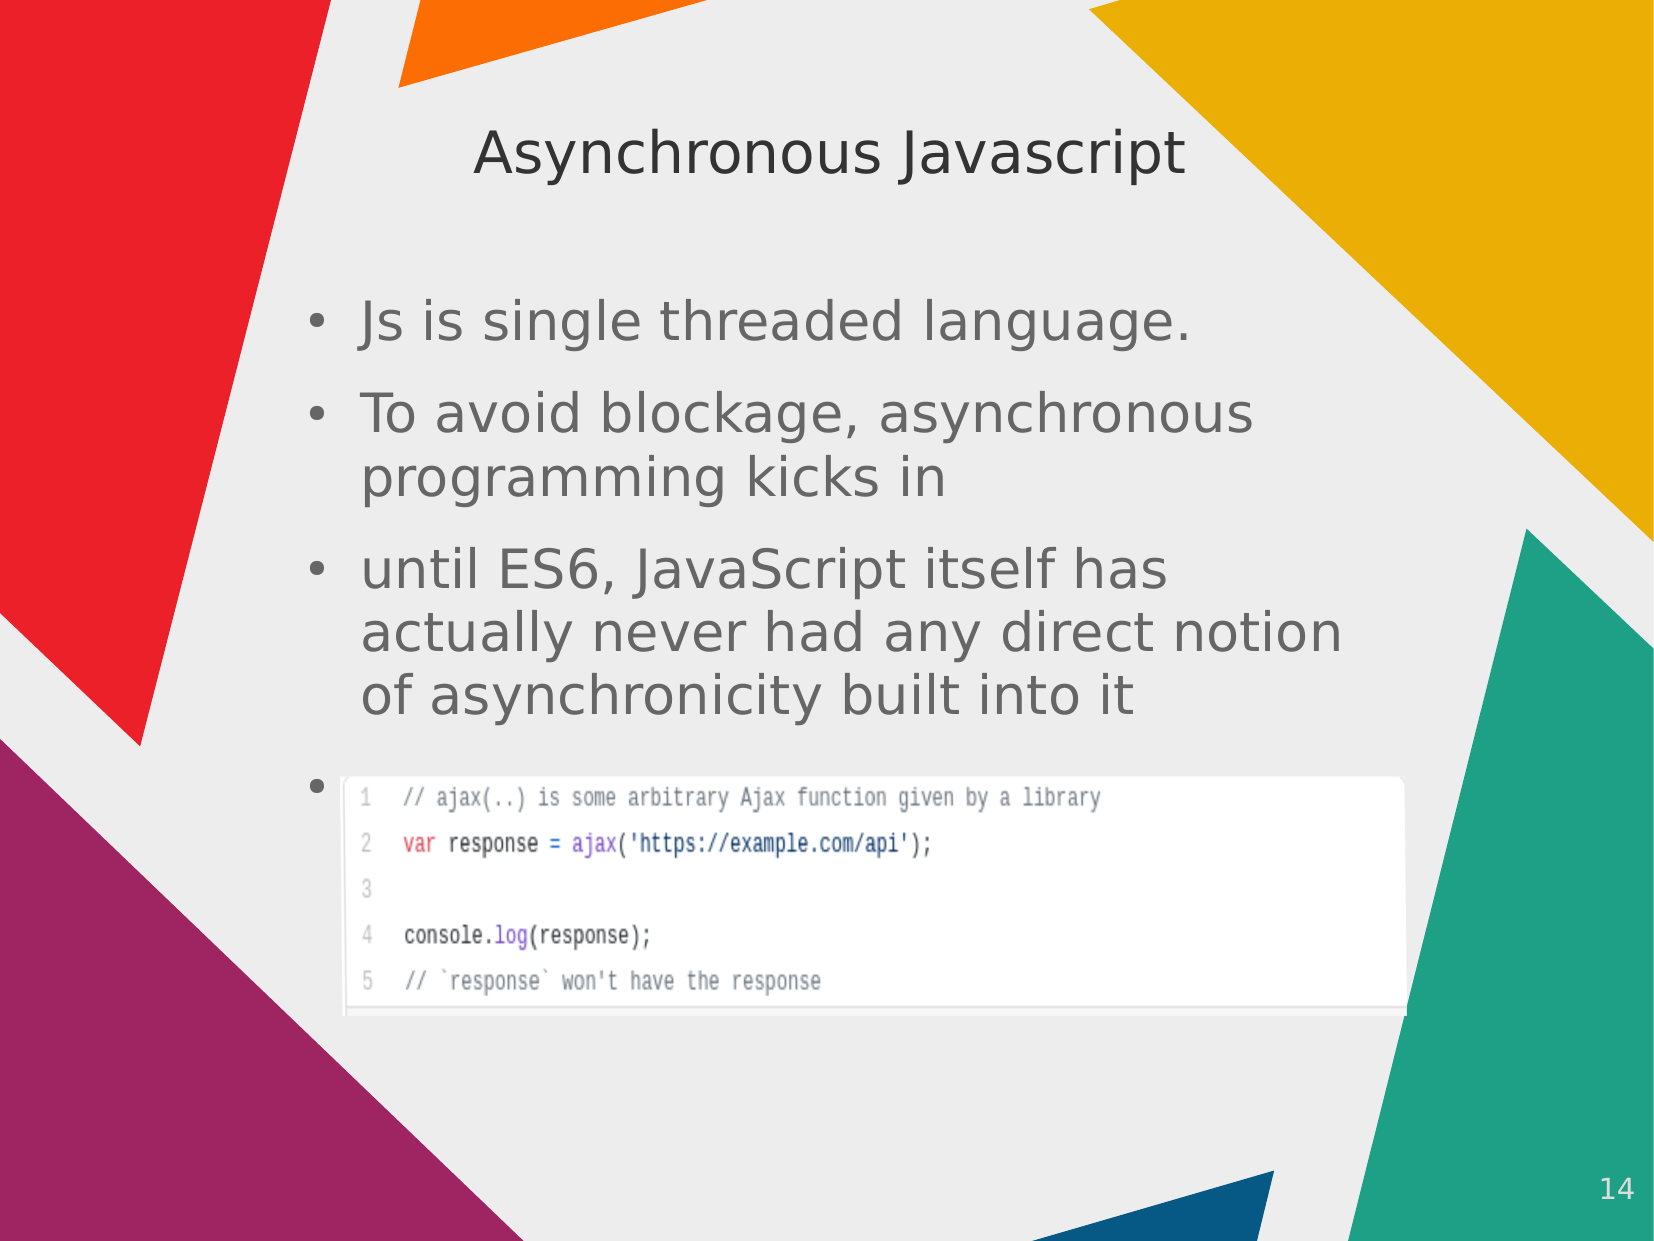

# Asynchronous Javascript
Js is single threaded language.
To avoid blockage, asynchronous programming kicks in
until ES6, JavaScript itself has actually never had any direct notion of asynchronicity built into it
14